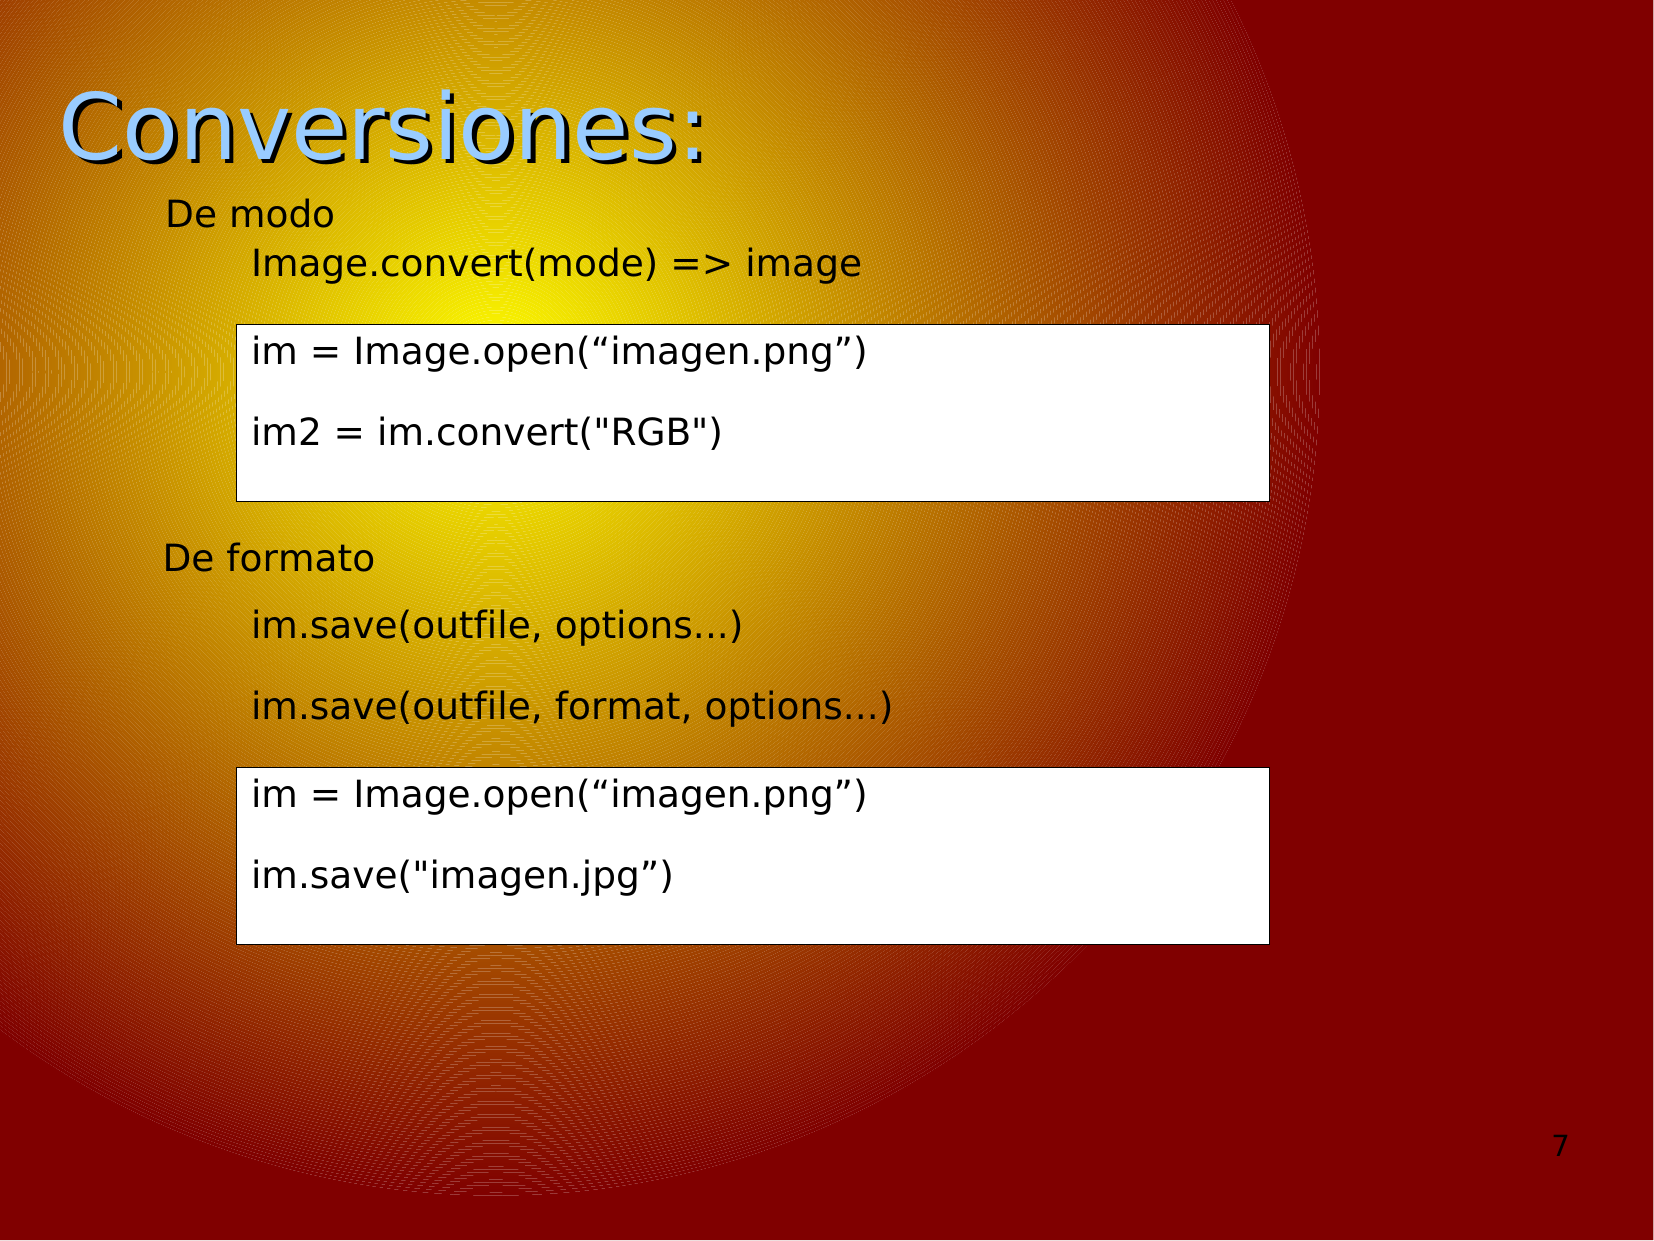

# Conversiones:
De modo
Image.convert(mode) => image
im = Image.open(“imagen.png”)
im2 = im.convert("RGB")
De formato
im.save(outfile, options...)
im.save(outfile, format, options...)
im = Image.open(“imagen.png”)
im.save("imagen.jpg”)
7